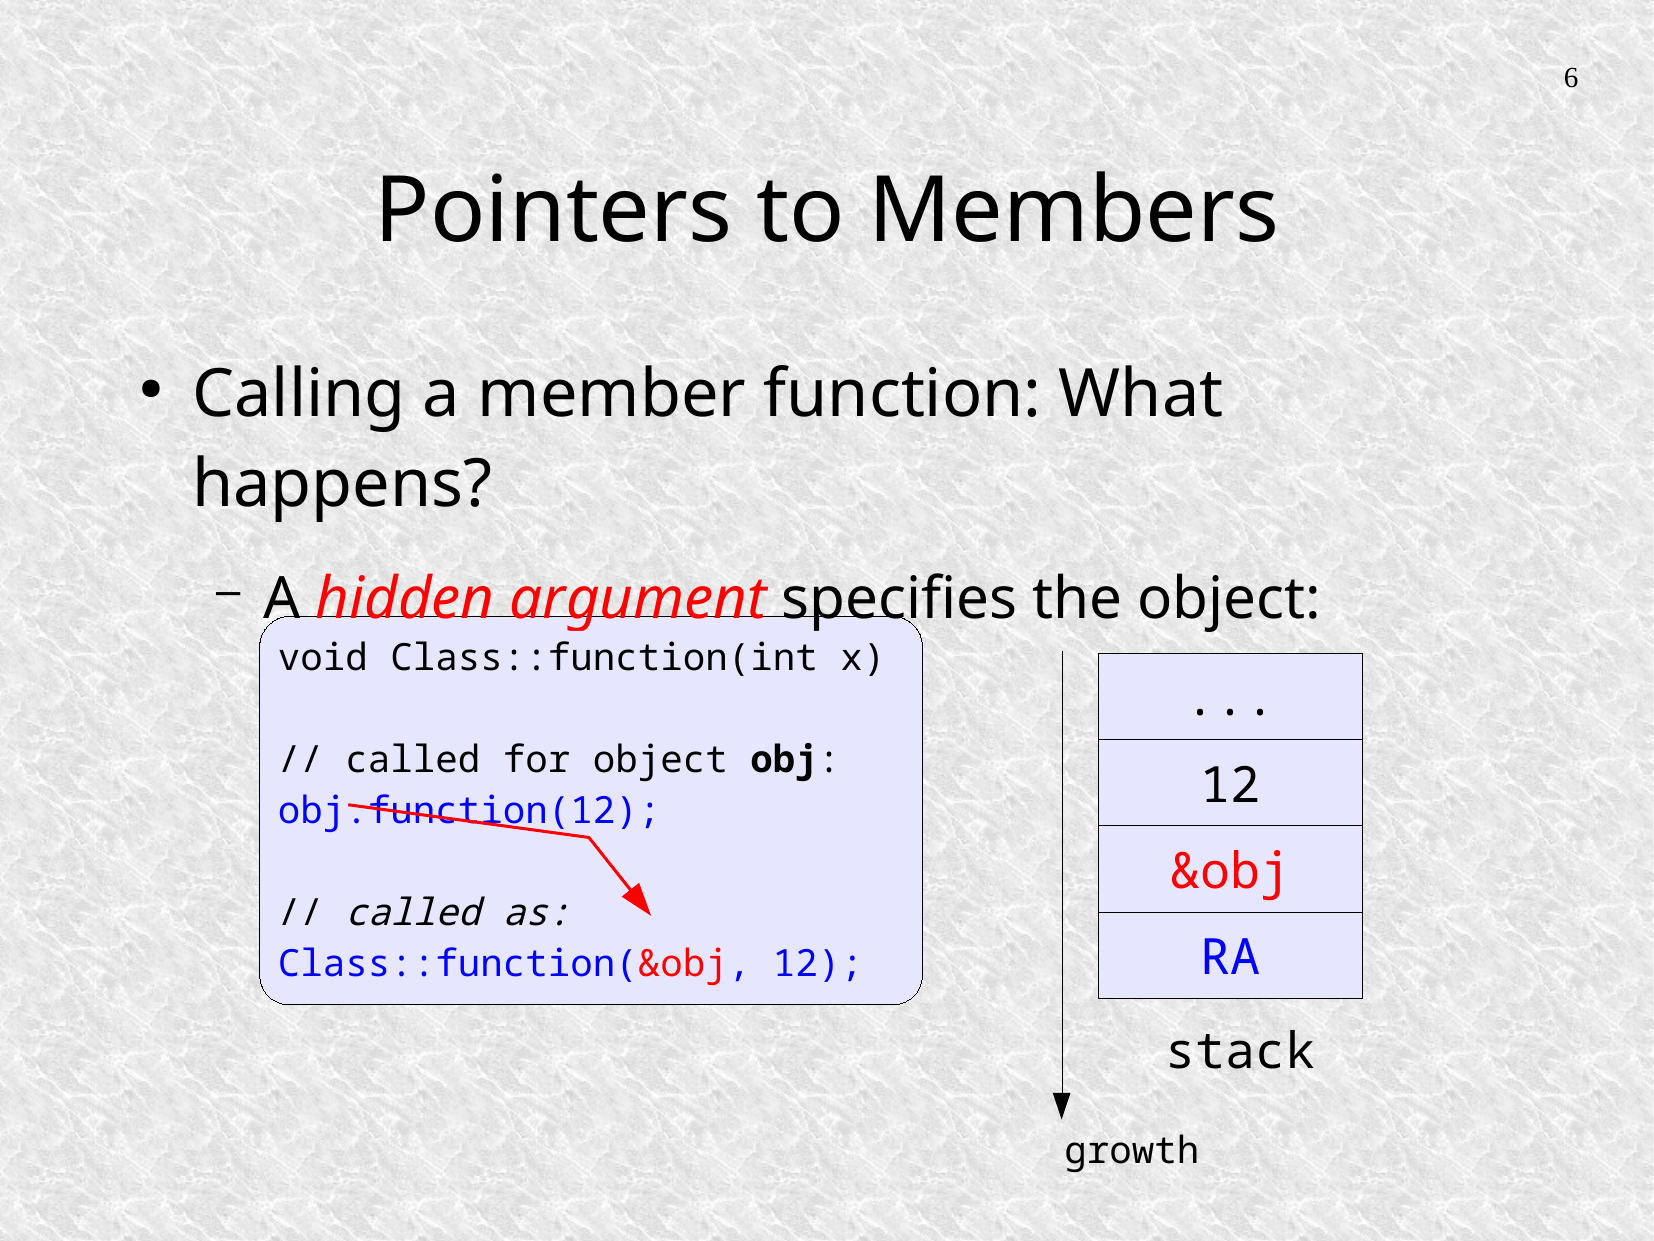

6
# Pointers to Members
Calling a member function: What happens?
A hidden argument specifies the object:
void Class::function(int x)
// called for object obj:
obj.function(12);
// called as:
Class::function(&obj, 12);
...
12
&obj
RA
stack
growth